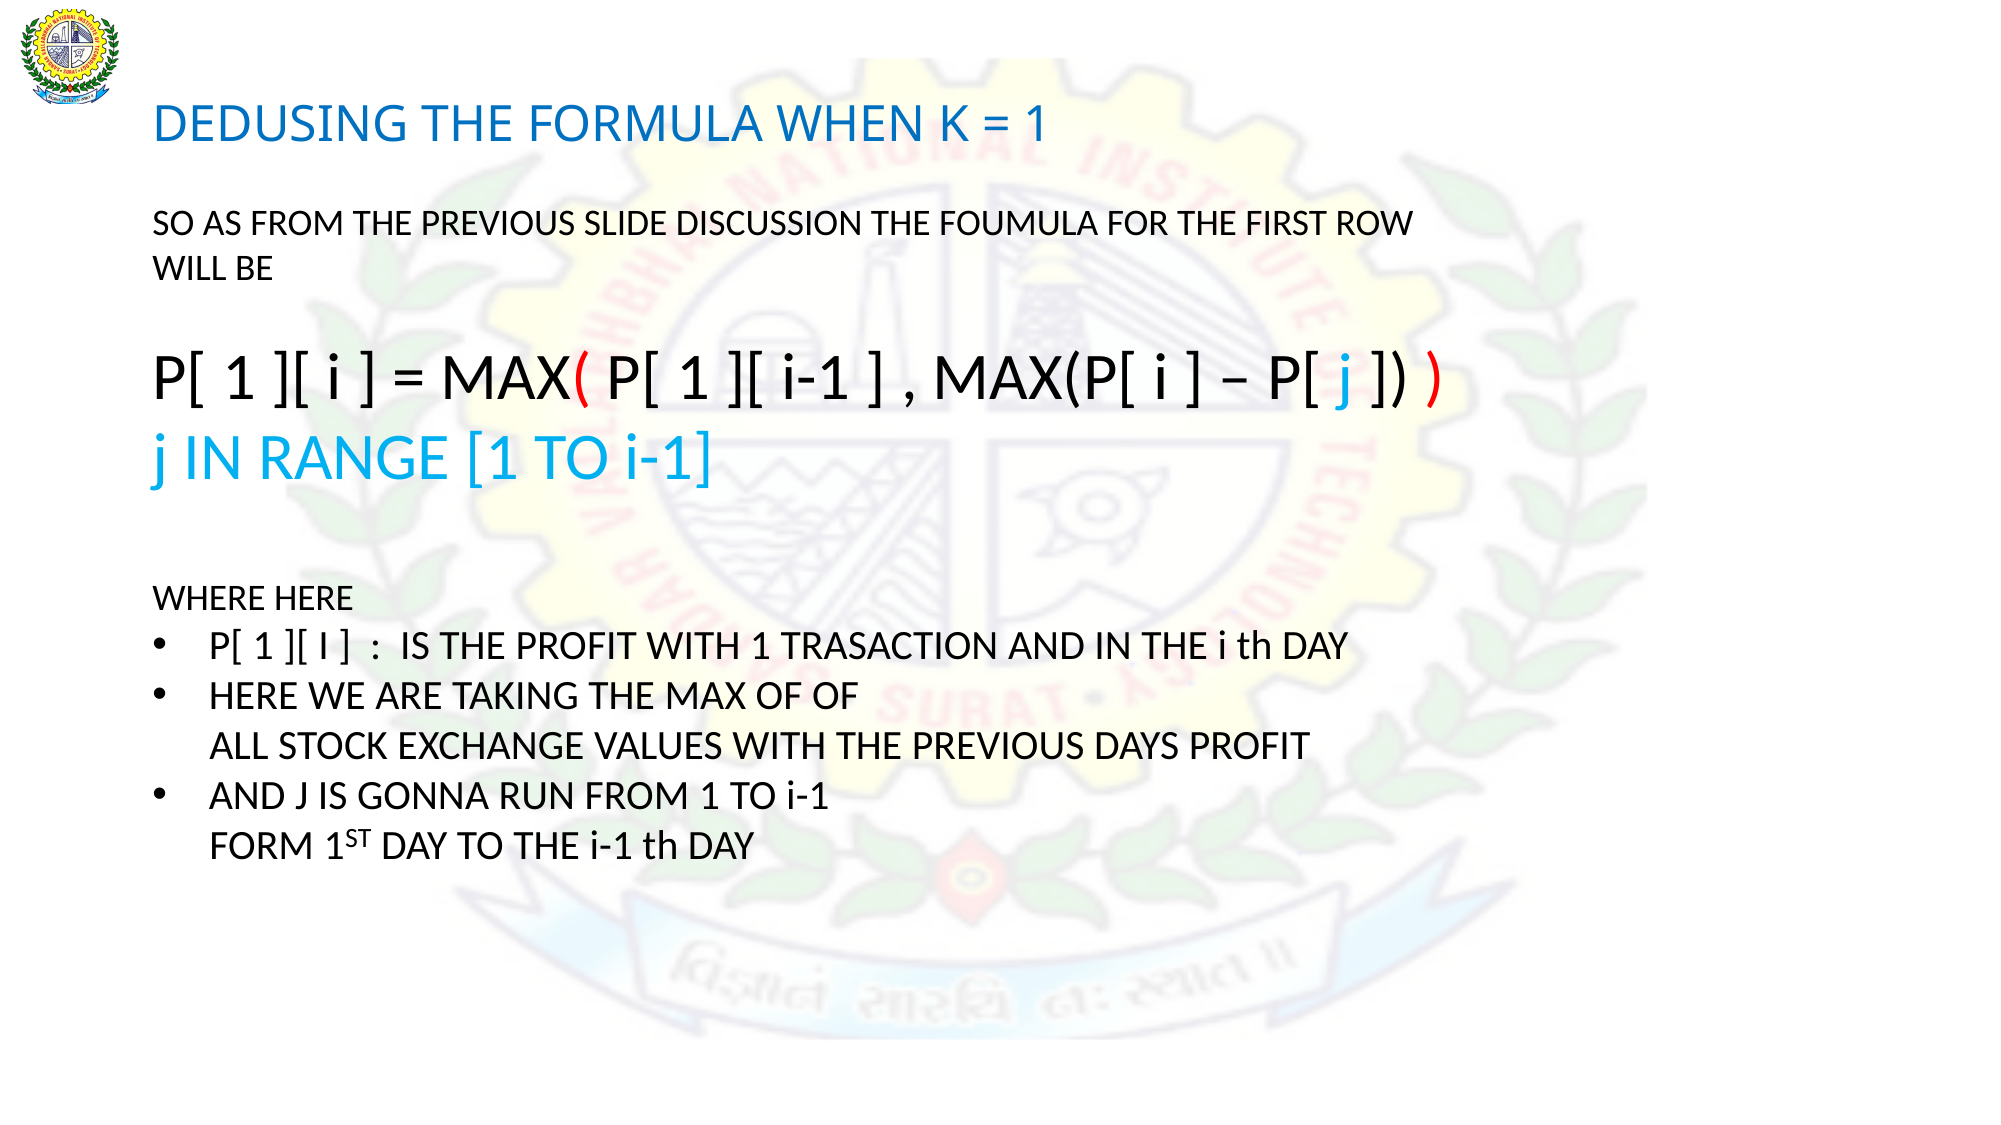

# DEDUSING THE FORMULA WHEN K = 1
SO AS FROM THE PREVIOUS SLIDE DISCUSSION THE FOUMULA FOR THE FIRST ROW WILL BE
P[ 1 ][ i ] = MAX( P[ 1 ][ i-1 ] , MAX(P[ i ] – P[ j ]) )
j IN RANGE [1 TO i-1]
WHERE HERE
 P[ 1 ][ I ] : IS THE PROFIT WITH 1 TRASACTION AND IN THE i th DAY
 HERE WE ARE TAKING THE MAX OF OF
 ALL STOCK EXCHANGE VALUES WITH THE PREVIOUS DAYS PROFIT
AND J IS GONNA RUN FROM 1 TO i-1
 FORM 1ST DAY TO THE i-1 th DAY